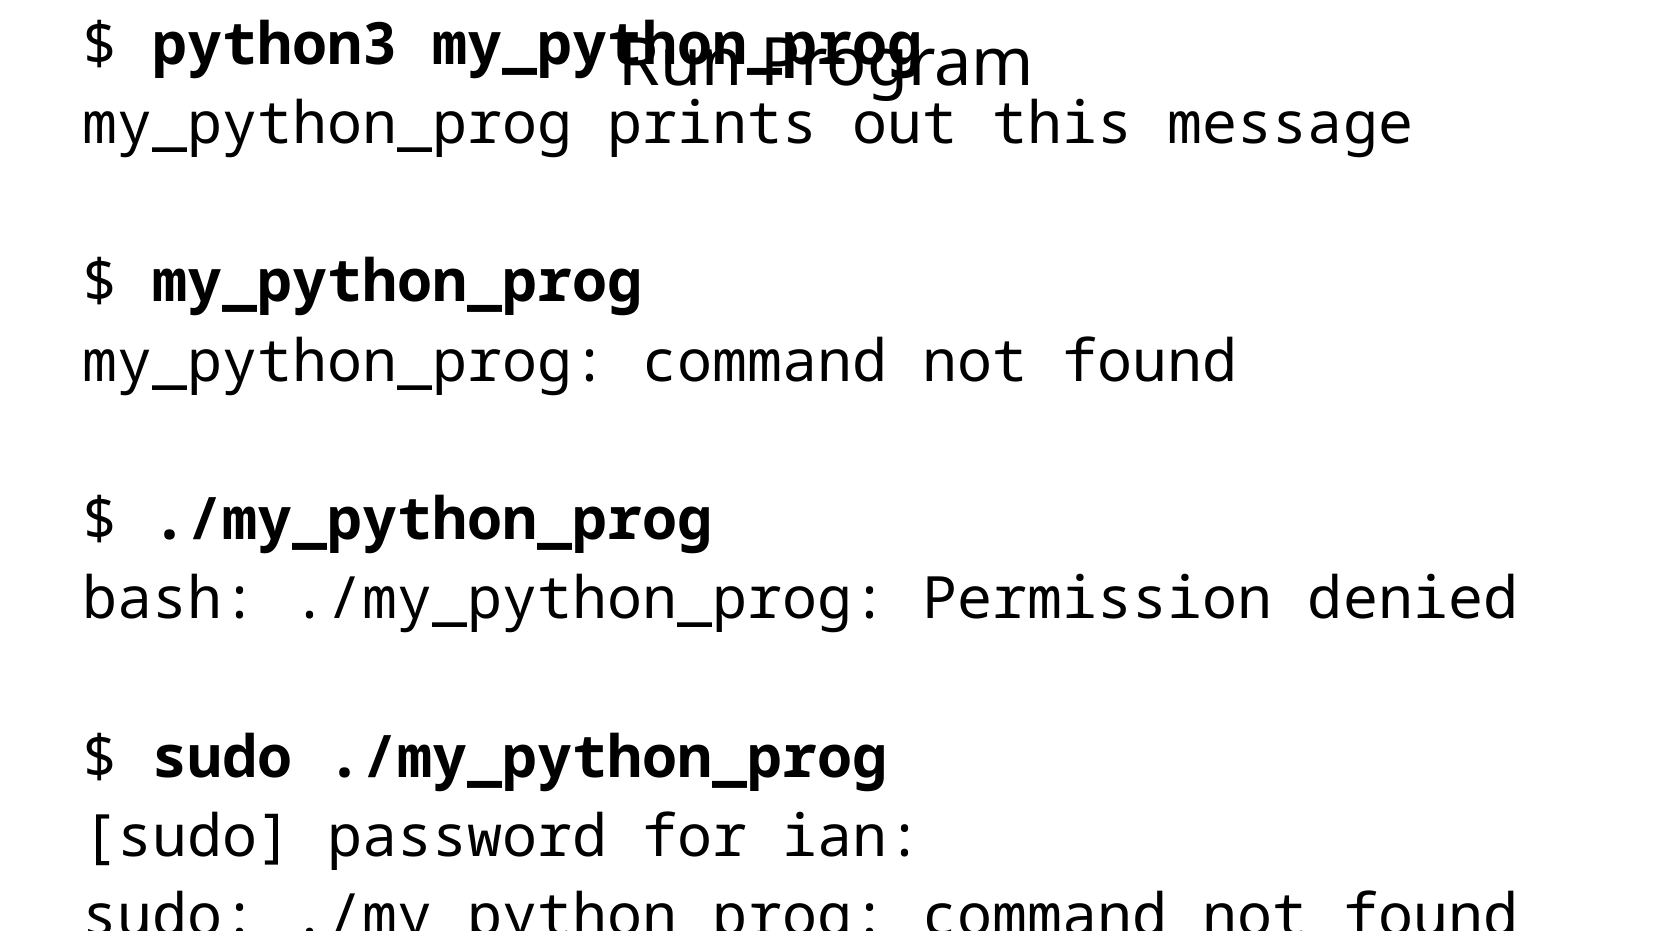

$ python3 my_python_prog
my_python_prog prints out this message
$ my_python_prog
my_python_prog: command not found
$ ./my_python_prog
bash: ./my_python_prog: Permission denied
$ sudo ./my_python_prog
[sudo] password for ian:
sudo: ./my_python_prog: command not found
# Run Program